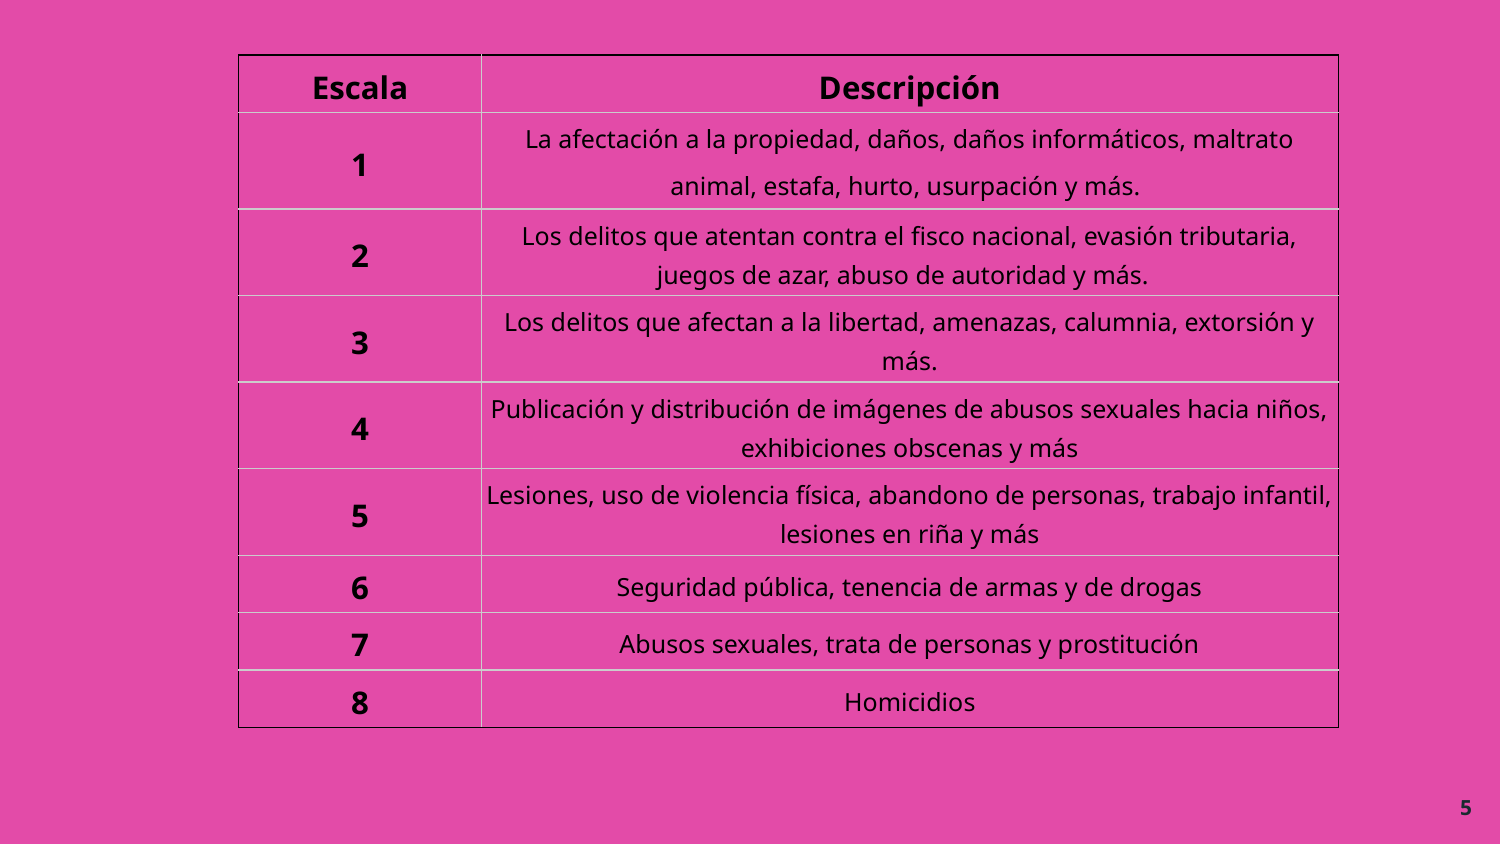

| Escala | Descripción |
| --- | --- |
| 1 | La afectación a la propiedad, daños, daños informáticos, maltrato animal, estafa, hurto, usurpación y más. |
| 2 | Los delitos que atentan contra el fisco nacional, evasión tributaria, juegos de azar, abuso de autoridad y más. |
| 3 | Los delitos que afectan a la libertad, amenazas, calumnia, extorsión y más. |
| 4 | Publicación y distribución de imágenes de abusos sexuales hacia niños, exhibiciones obscenas y más |
| 5 | Lesiones, uso de violencia física, abandono de personas, trabajo infantil, lesiones en riña y más |
| 6 | Seguridad pública, tenencia de armas y de drogas |
| 7 | Abusos sexuales, trata de personas y prostitución |
| 8 | Homicidios |